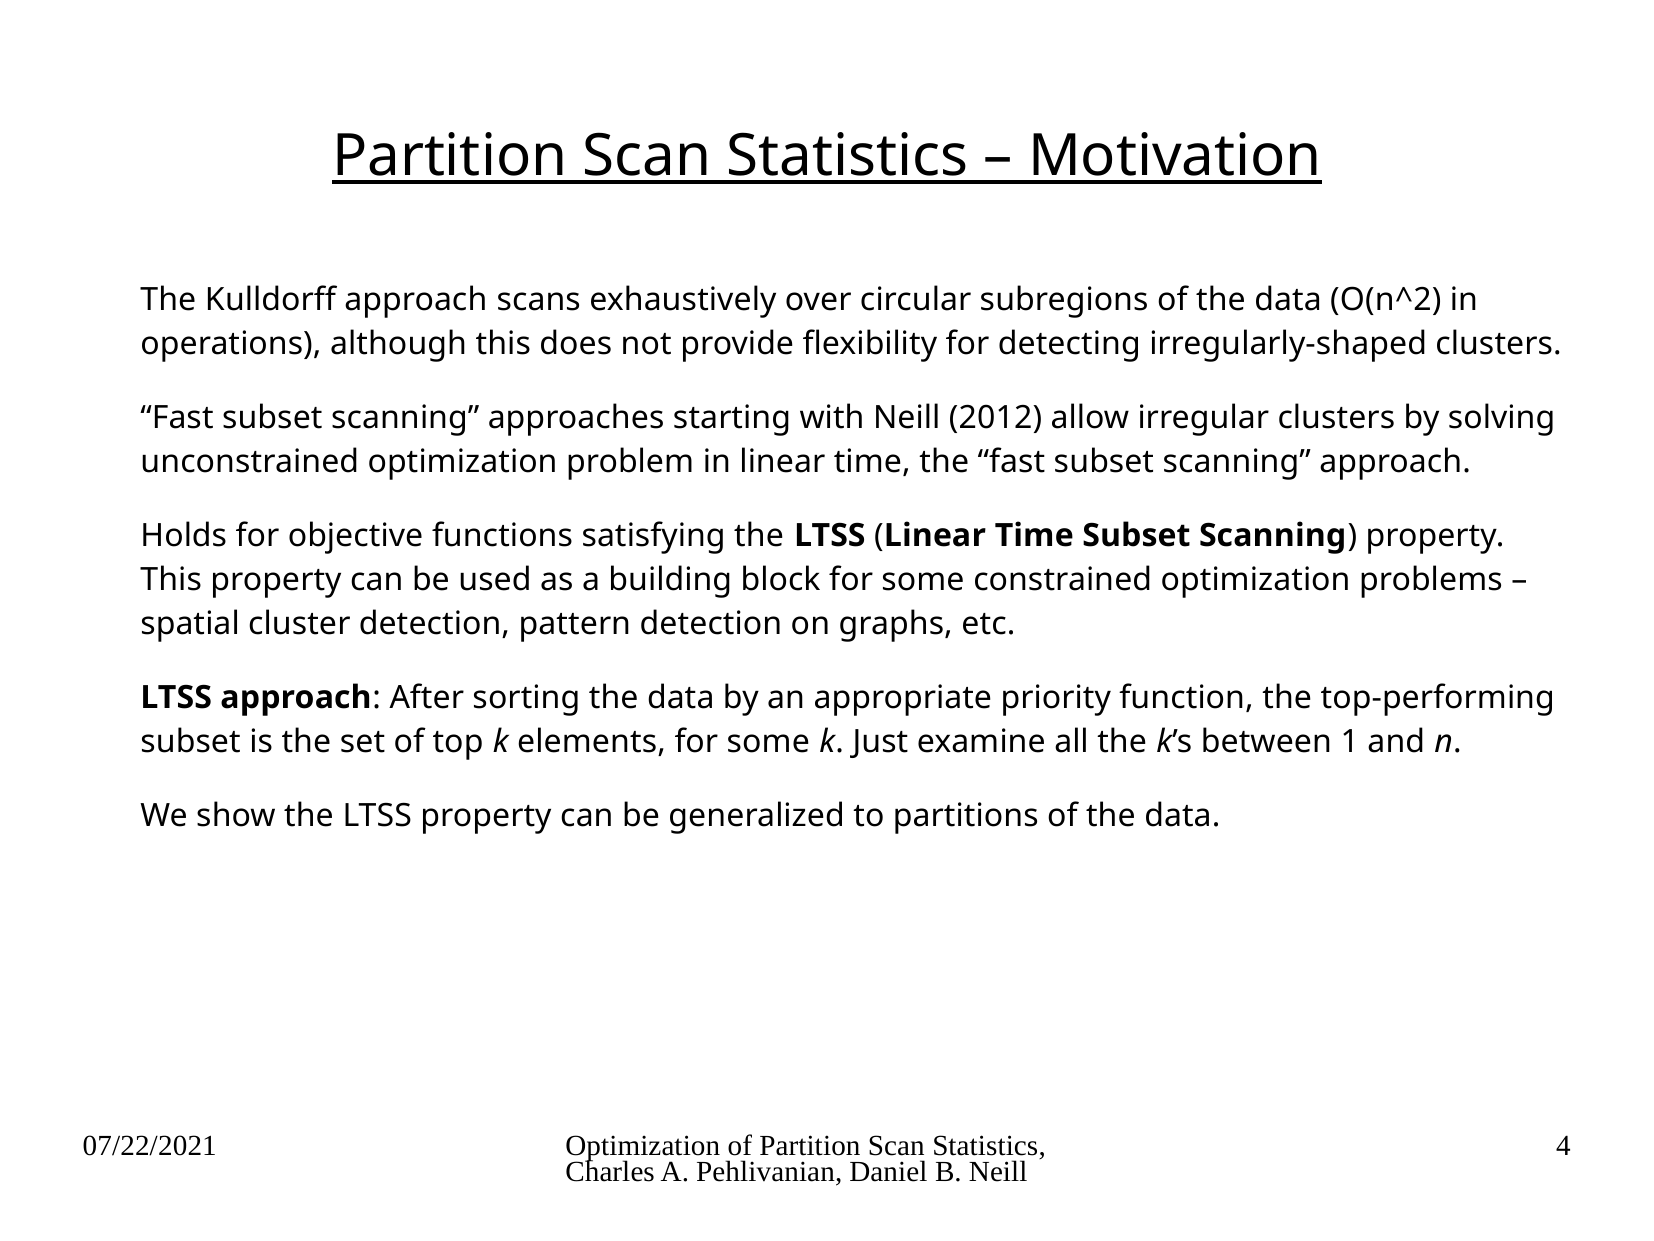

# Partition Scan Statistics – Motivation
The Kulldorff approach scans exhaustively over circular subregions of the data (O(n^2) in operations), although this does not provide flexibility for detecting irregularly-shaped clusters.
“Fast subset scanning” approaches starting with Neill (2012) allow irregular clusters by solving unconstrained optimization problem in linear time, the “fast subset scanning” approach.
Holds for objective functions satisfying the LTSS (Linear Time Subset Scanning) property. This property can be used as a building block for some constrained optimization problems – spatial cluster detection, pattern detection on graphs, etc.
LTSS approach: After sorting the data by an appropriate priority function, the top-performing subset is the set of top k elements, for some k. Just examine all the k’s between 1 and n.
We show the LTSS property can be generalized to partitions of the data.
07/22/2021
Optimization of Partition Scan Statistics, Charles A. Pehlivanian, Daniel B. Neill
4